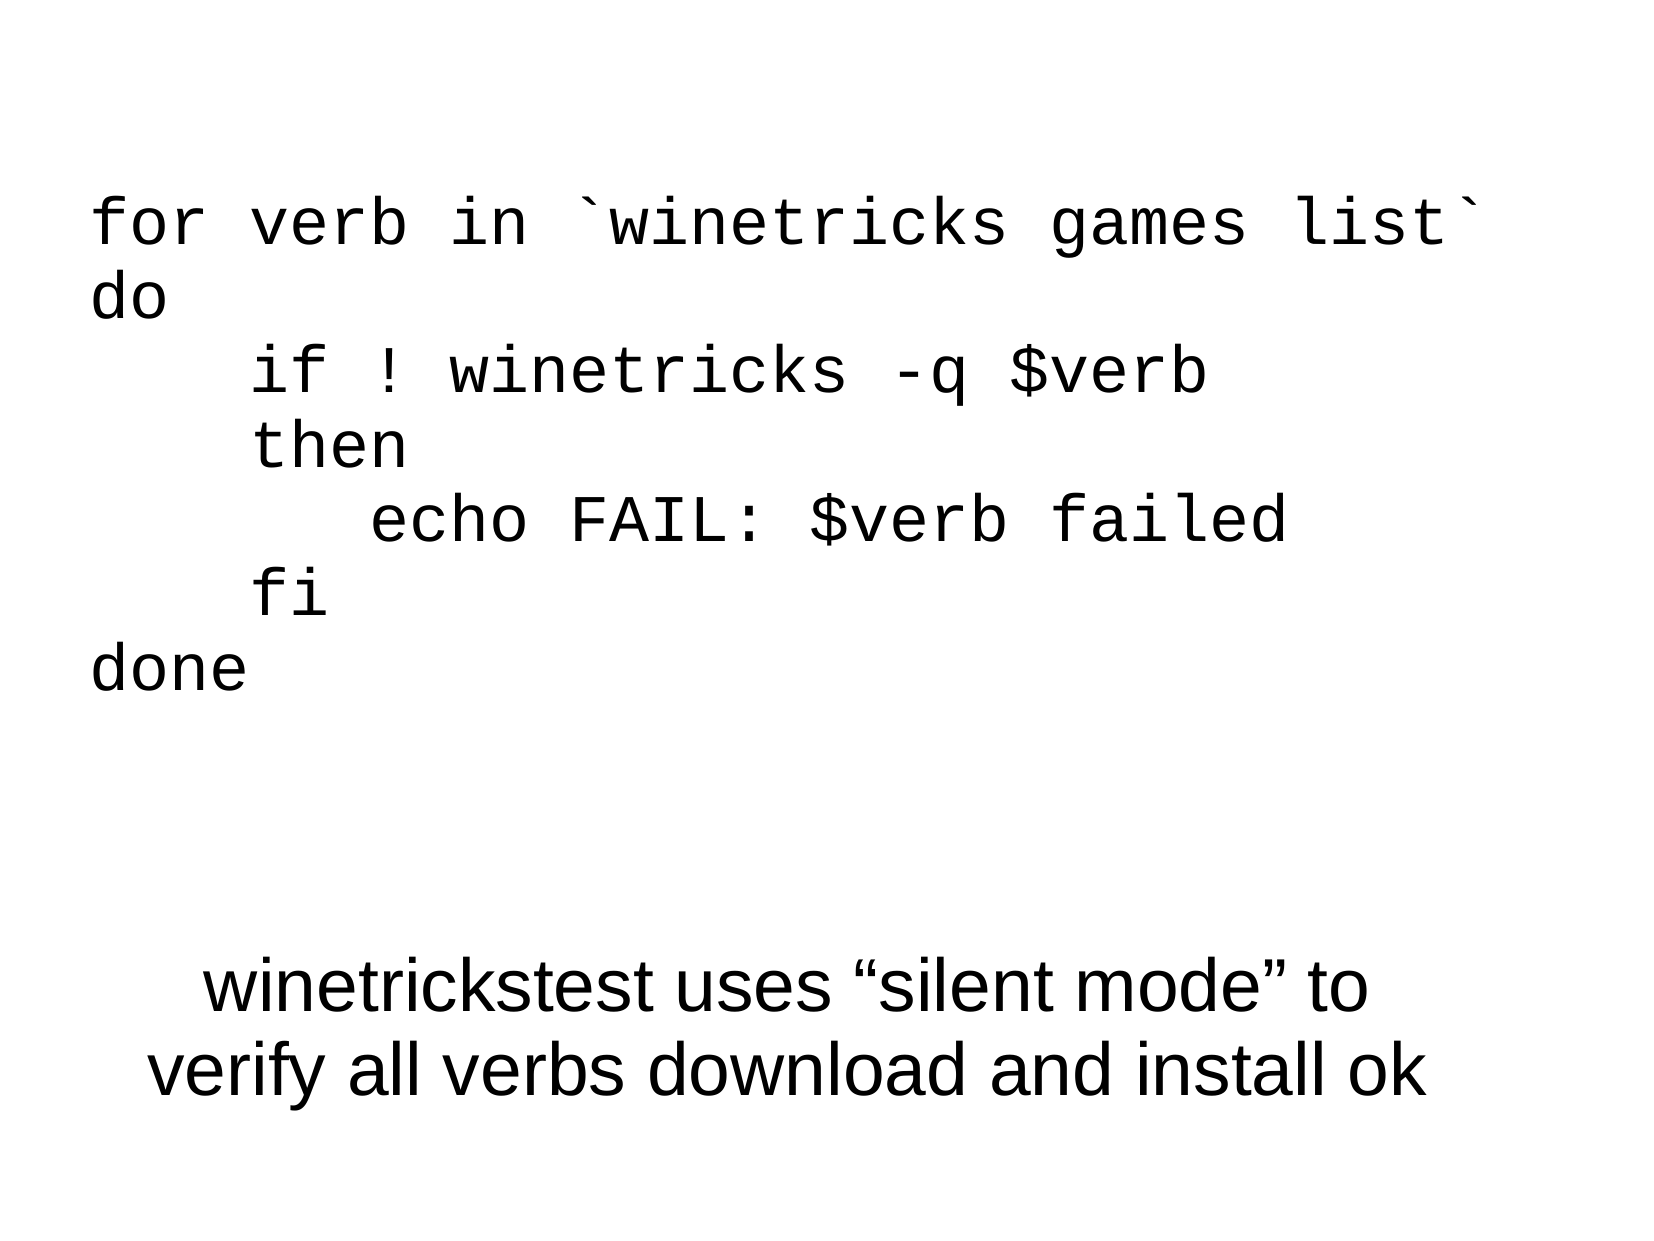

for verb in `winetricks games list`
do
 if ! winetricks -q $verb
 then
 echo FAIL: $verb failed
 fi
done
winetrickstest uses “silent mode” to verify all verbs download and install ok